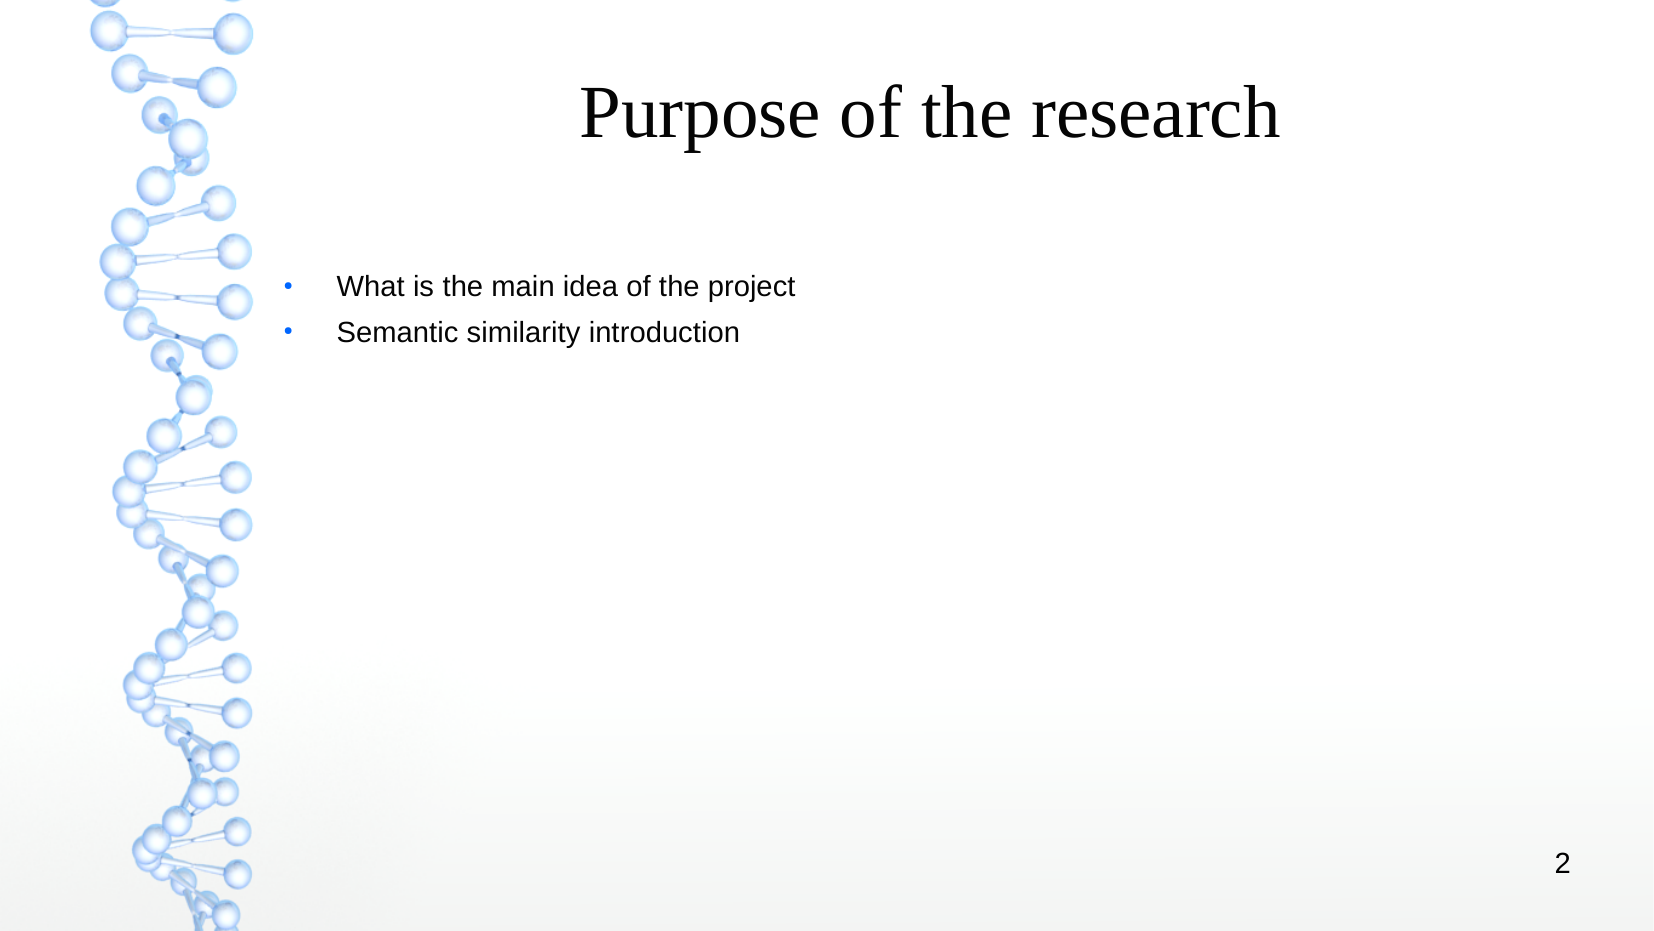

# Purpose of the research
What is the main idea of the project
Semantic similarity introduction
2